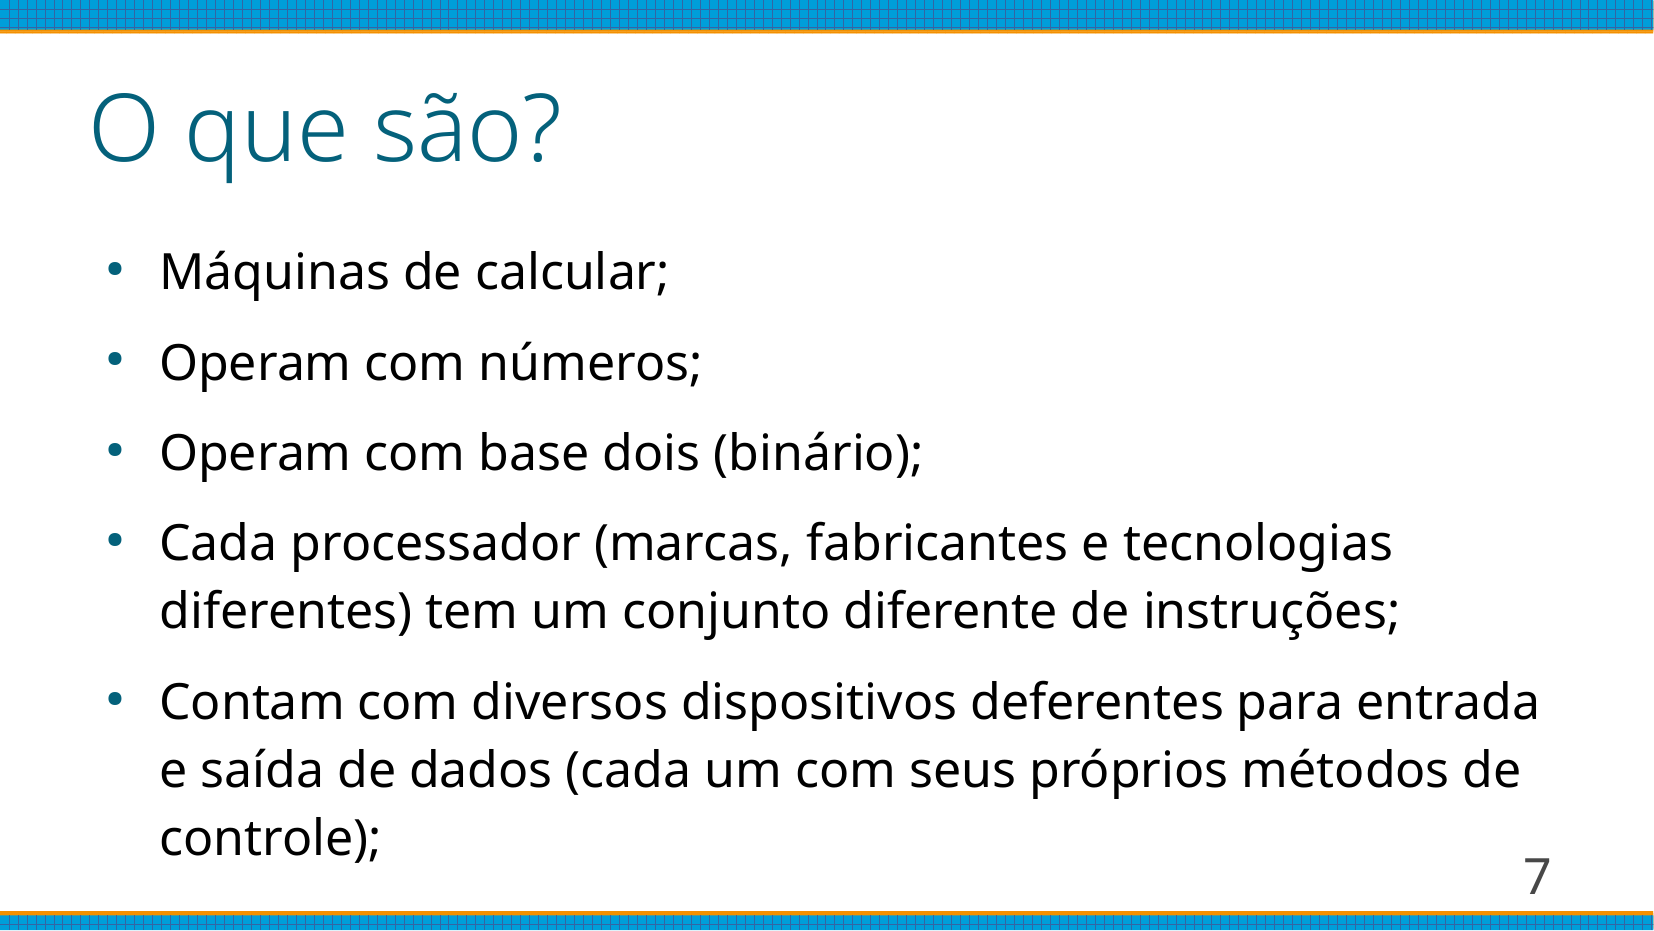

# O que são?
Máquinas de calcular;
Operam com números;
Operam com base dois (binário);
Cada processador (marcas, fabricantes e tecnologias diferentes) tem um conjunto diferente de instruções;
Contam com diversos dispositivos deferentes para entrada e saída de dados (cada um com seus próprios métodos de controle);
7